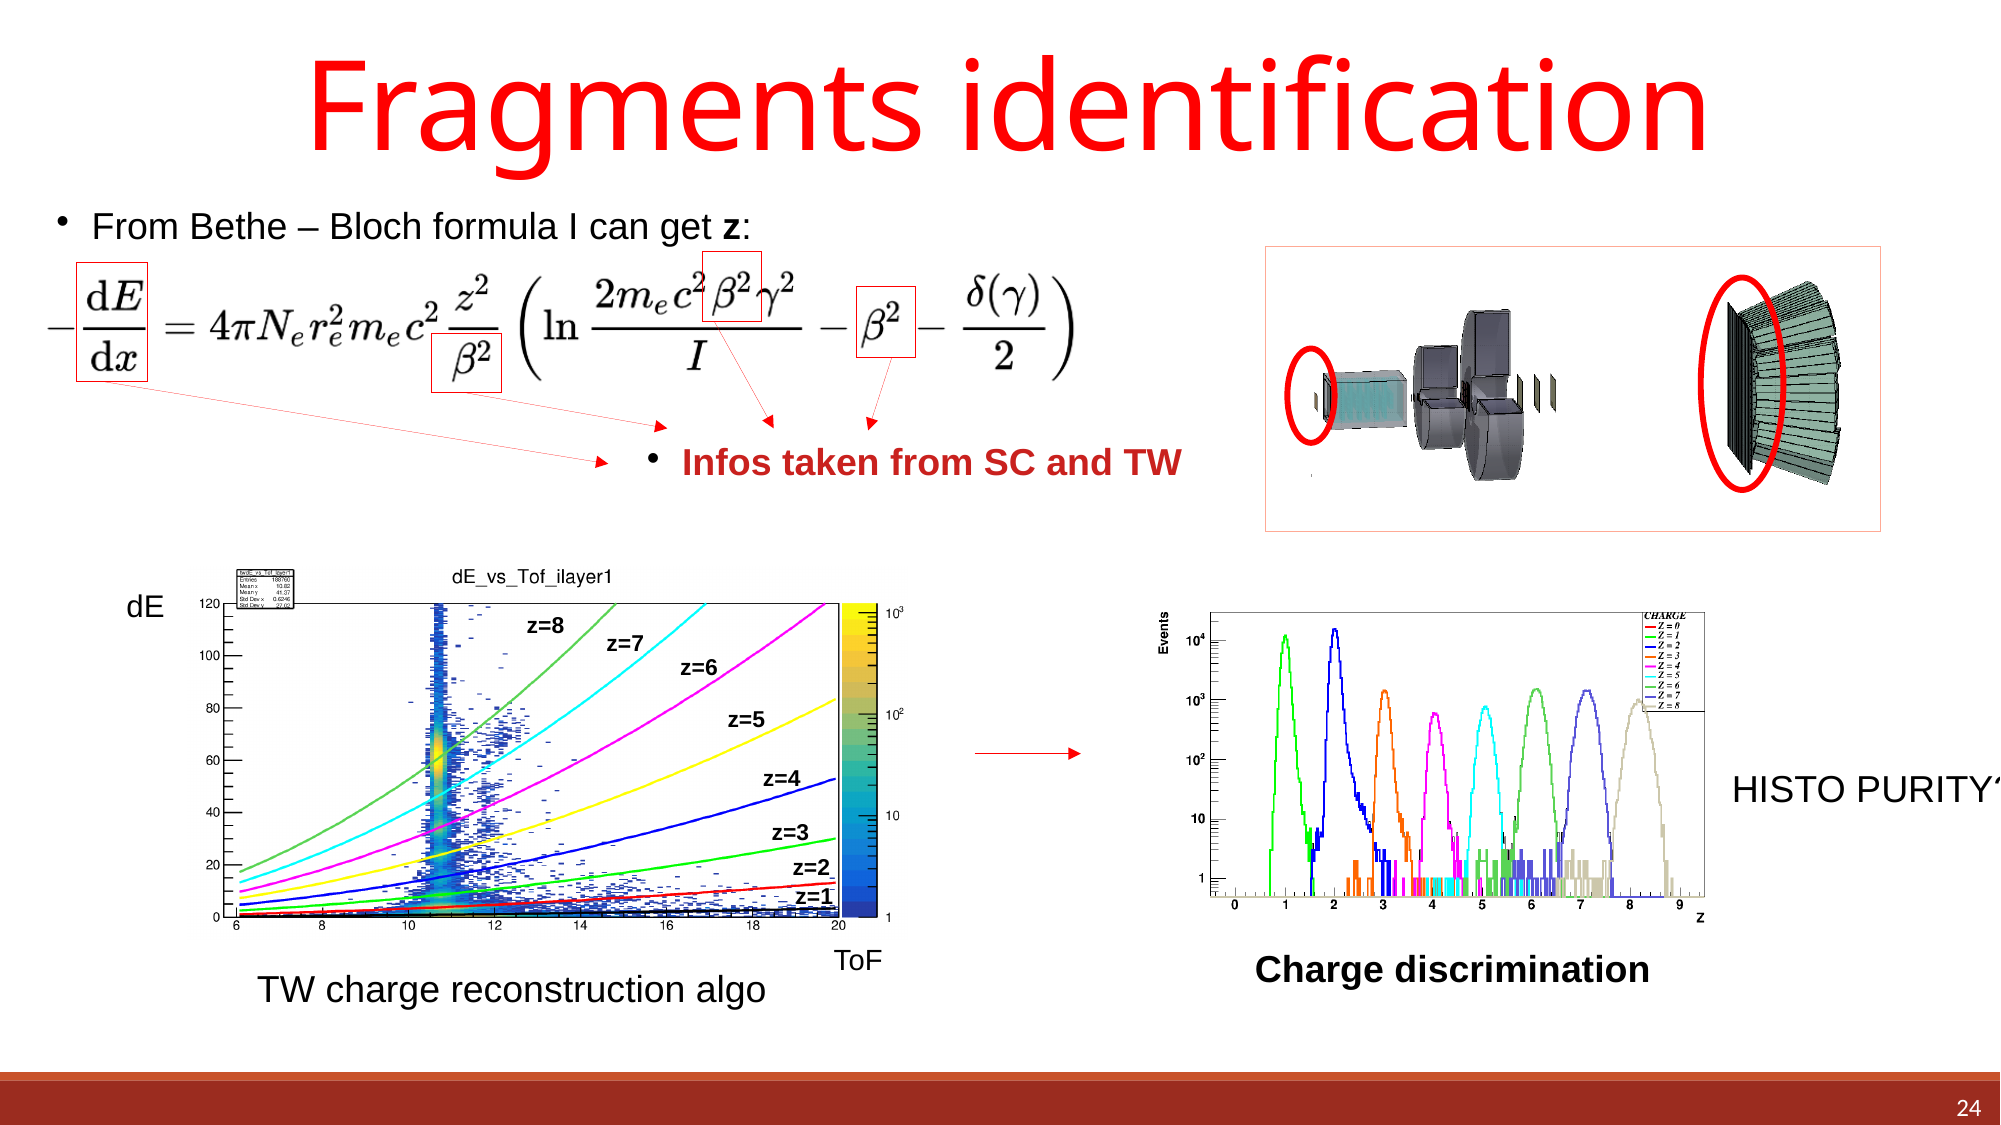

Fragments identification
From Bethe – Bloch formula I can get z:
Infos taken from SC and TW
dE
z=8
z=7
z=6
z=5
z=4
HISTO PURITY?
z=3
z=2
z=1
ToF
Charge discrimination
TW charge reconstruction algo